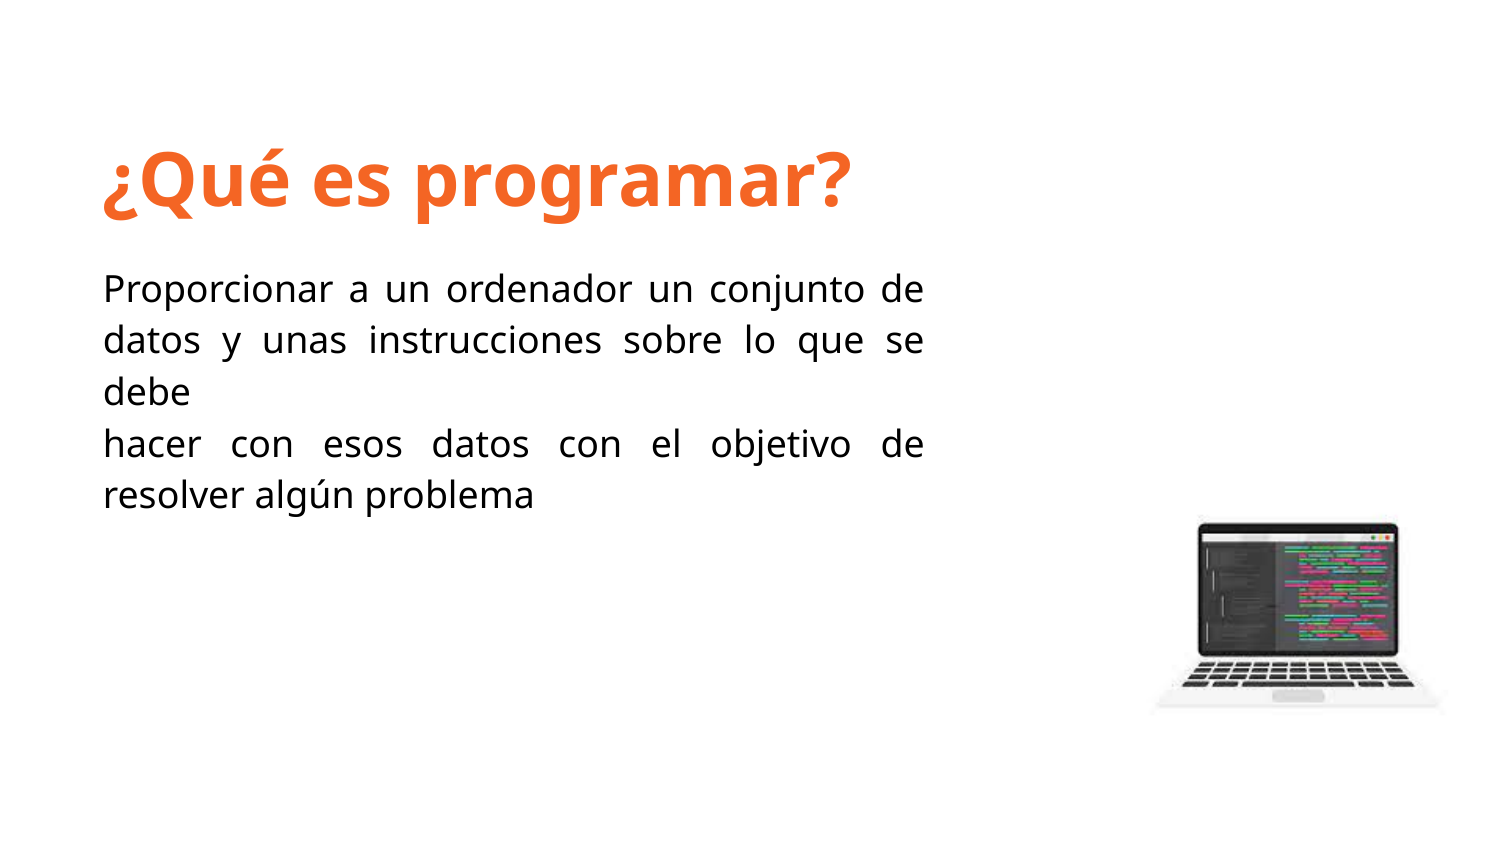

# ¿Qué es programar?
Proporcionar a un ordenador un conjunto de
datos y unas instrucciones sobre lo que se debe
hacer con esos datos con el objetivo de
resolver algún problema